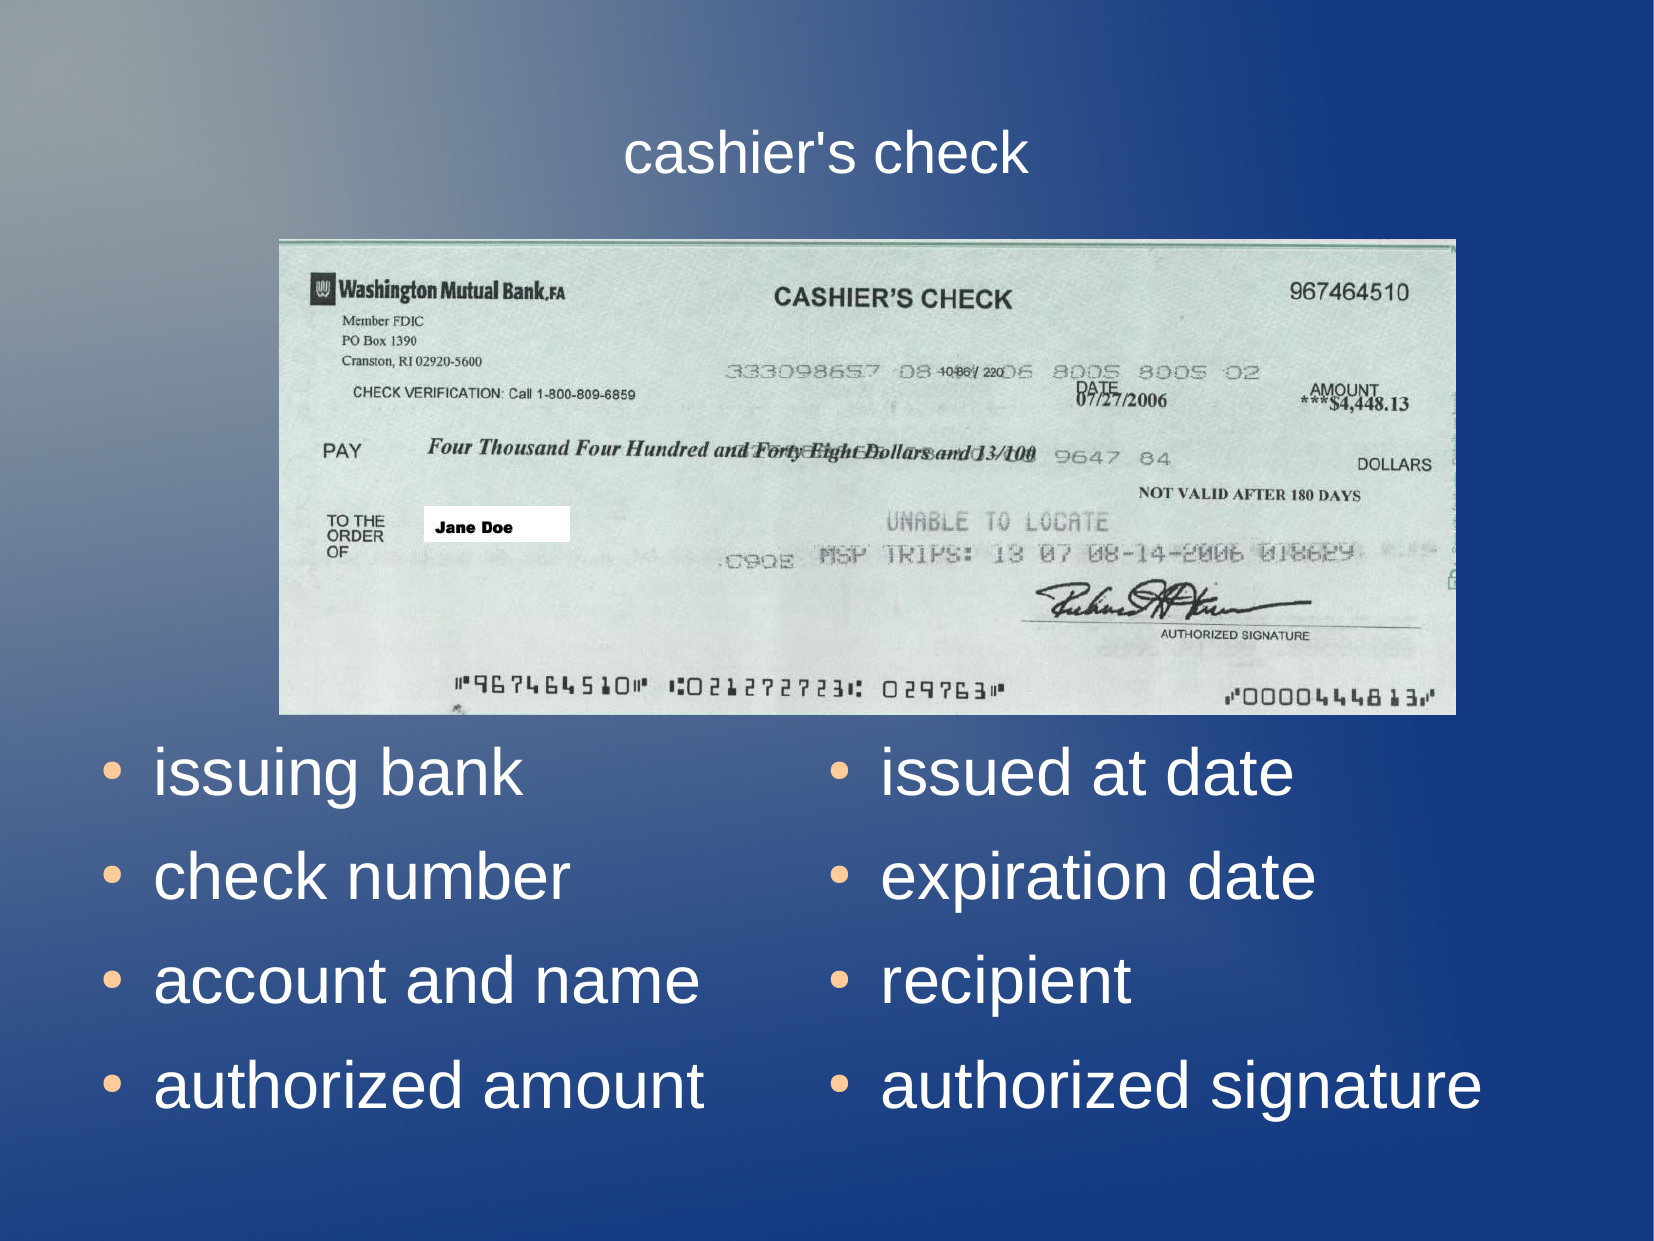

# cashier's check
issuing bank
check number
account and name
authorized amount
issued at date
expiration date
recipient
authorized signature